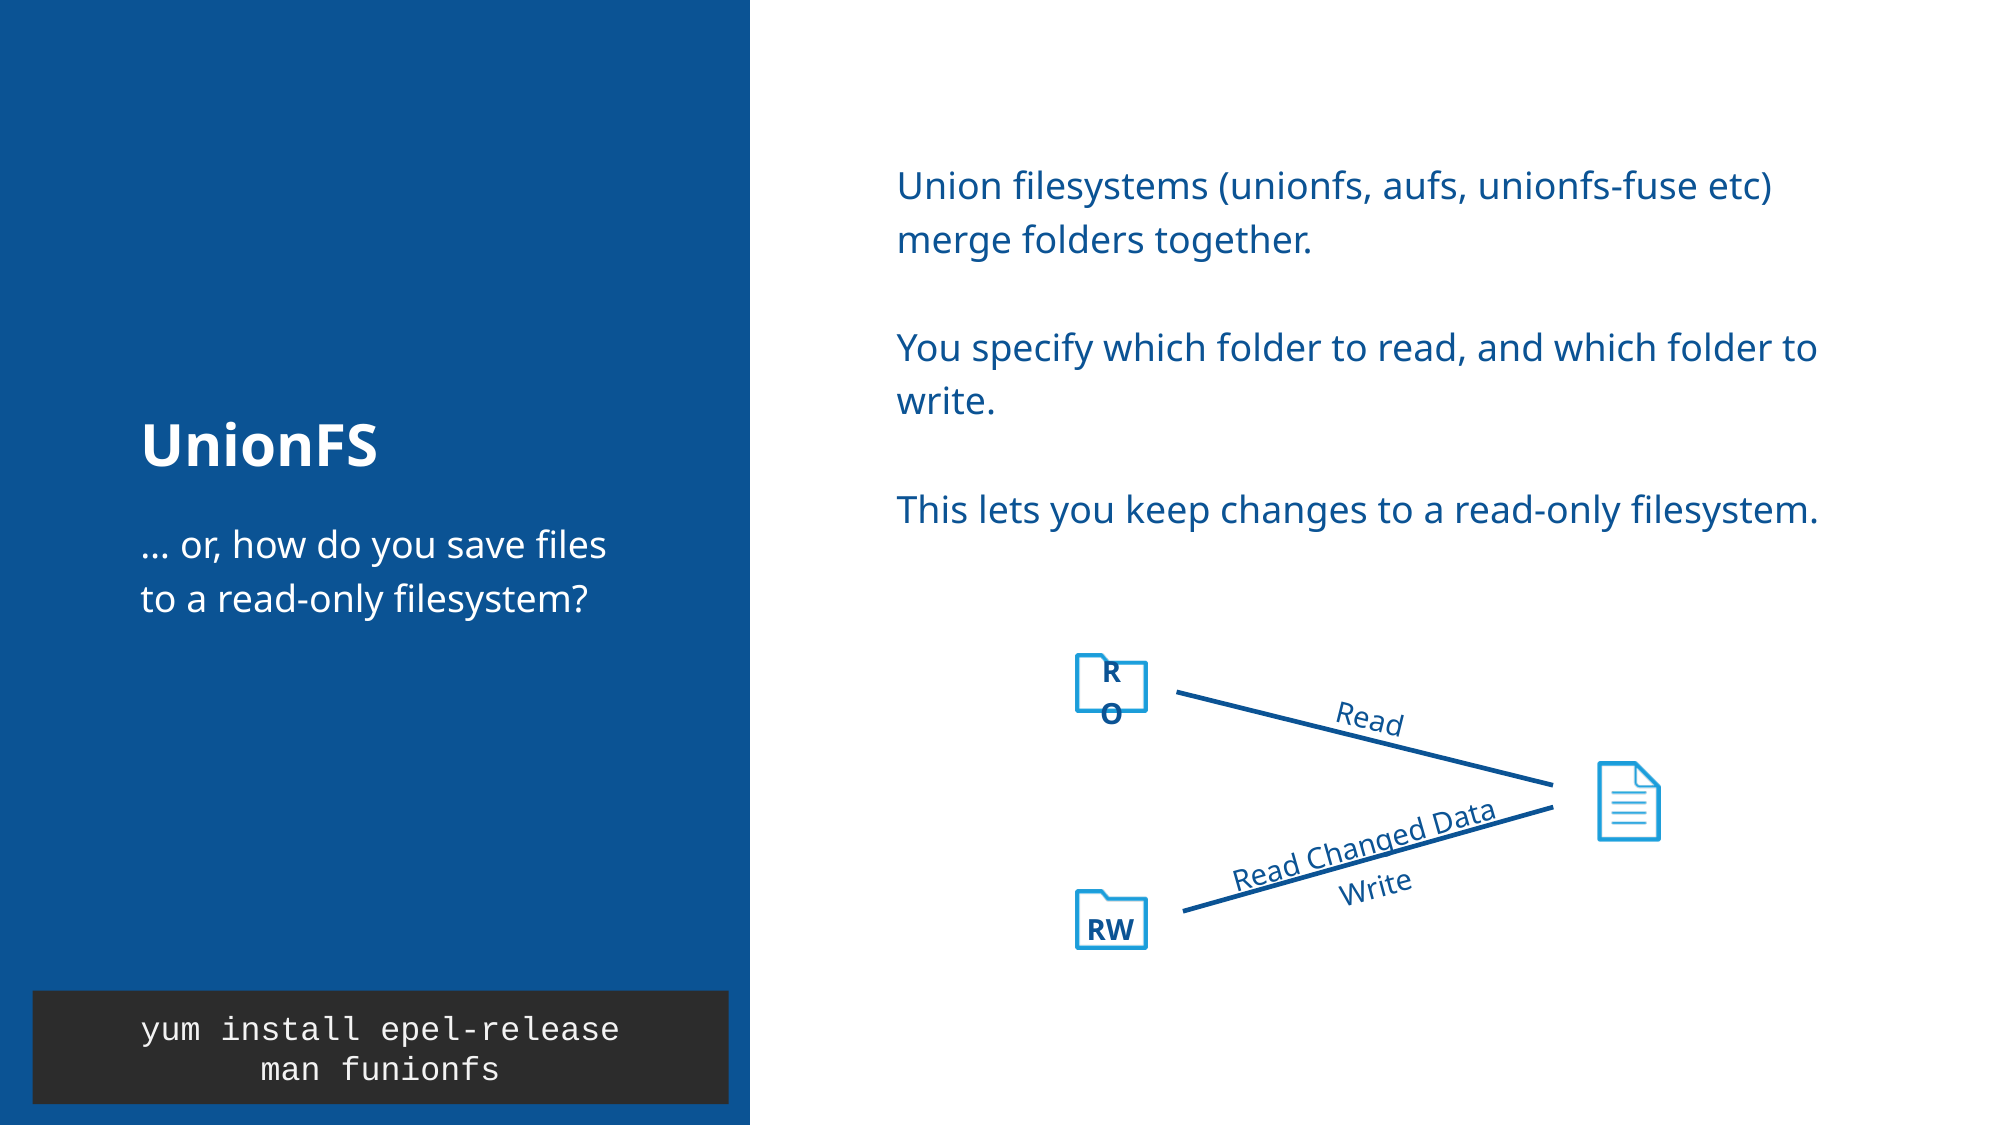

Union filesystems (unionfs, aufs, unionfs-fuse etc) merge folders together.
You specify which folder to read, and which folder to write.
This lets you keep changes to a read-only filesystem.
UnionFS
… or, how do you save files to a read-only filesystem?
RO
Read
Read Changed Data
Write
RW
yum install epel-release
man funionfs